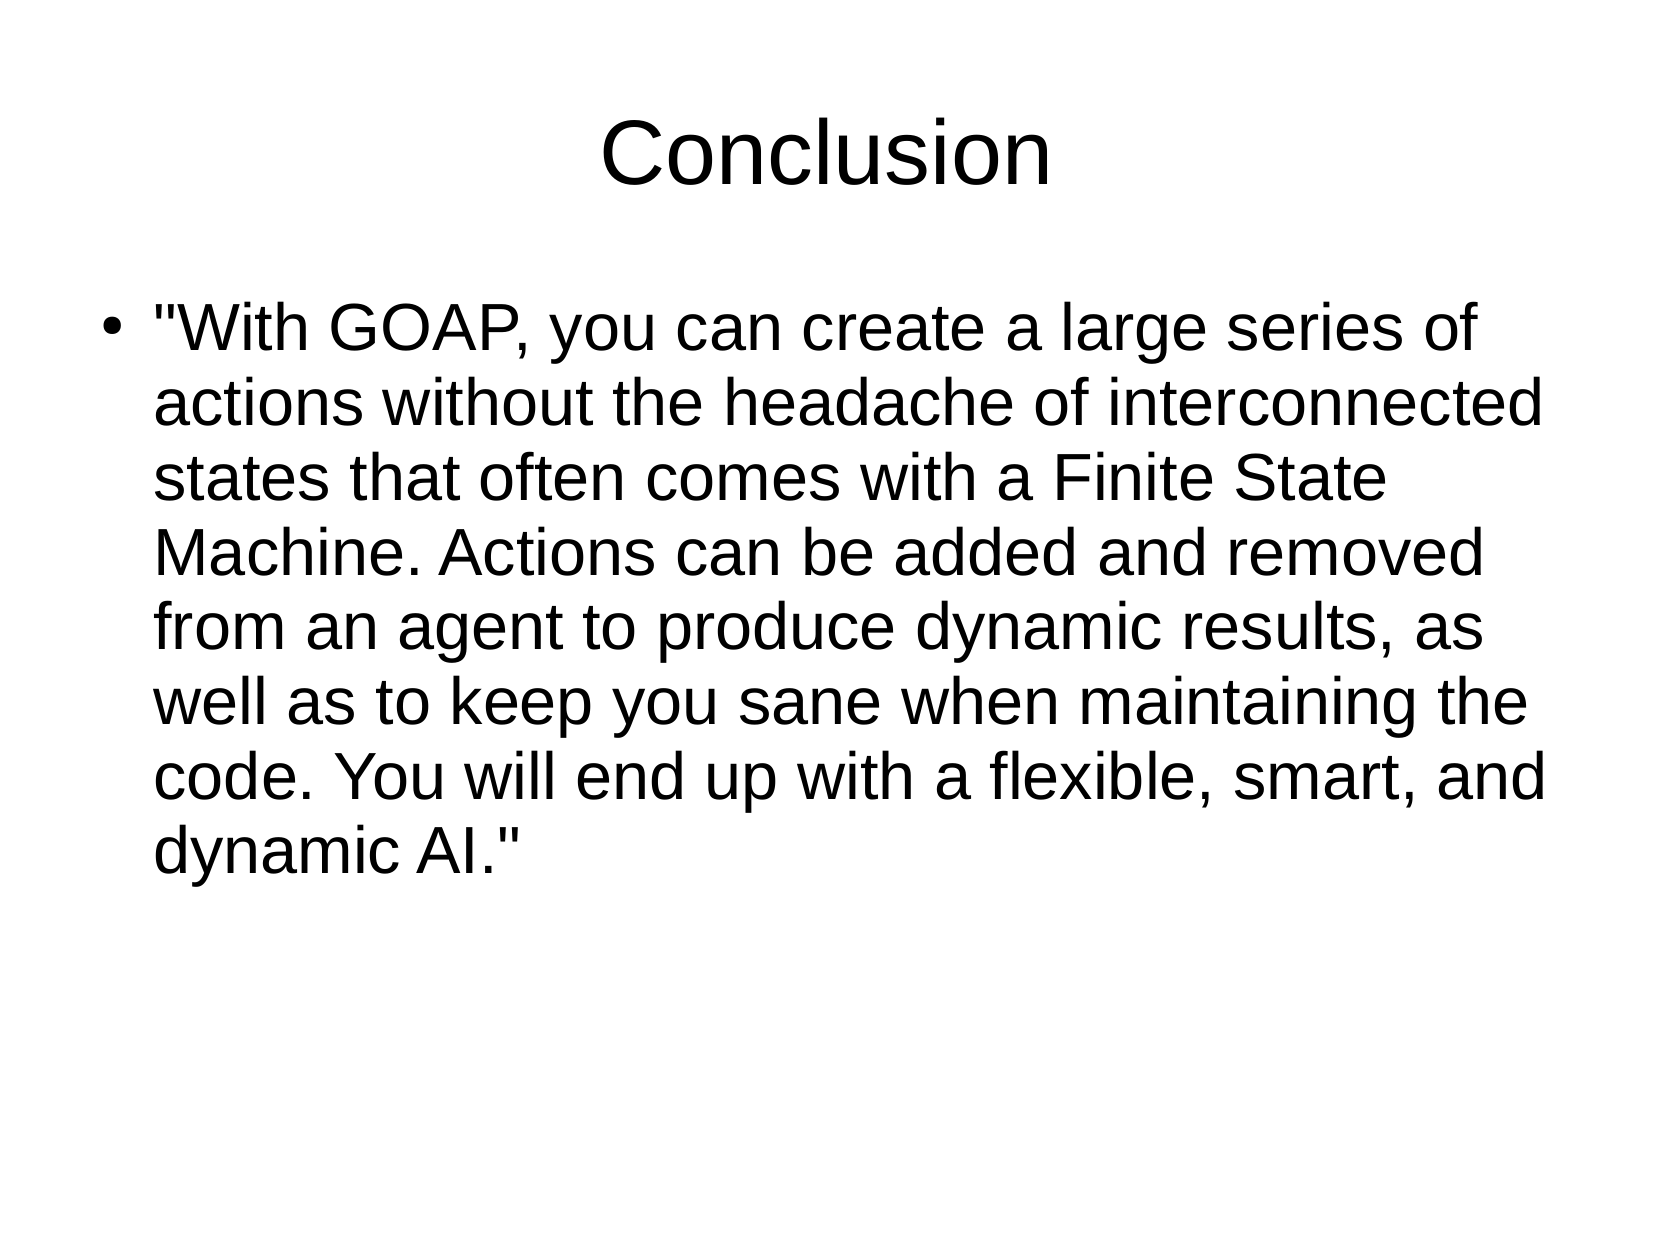

# Conclusion
"With GOAP, you can create a large series of actions without the headache of interconnected states that often comes with a Finite State Machine. Actions can be added and removed from an agent to produce dynamic results, as well as to keep you sane when maintaining the code. You will end up with a flexible, smart, and dynamic AI."